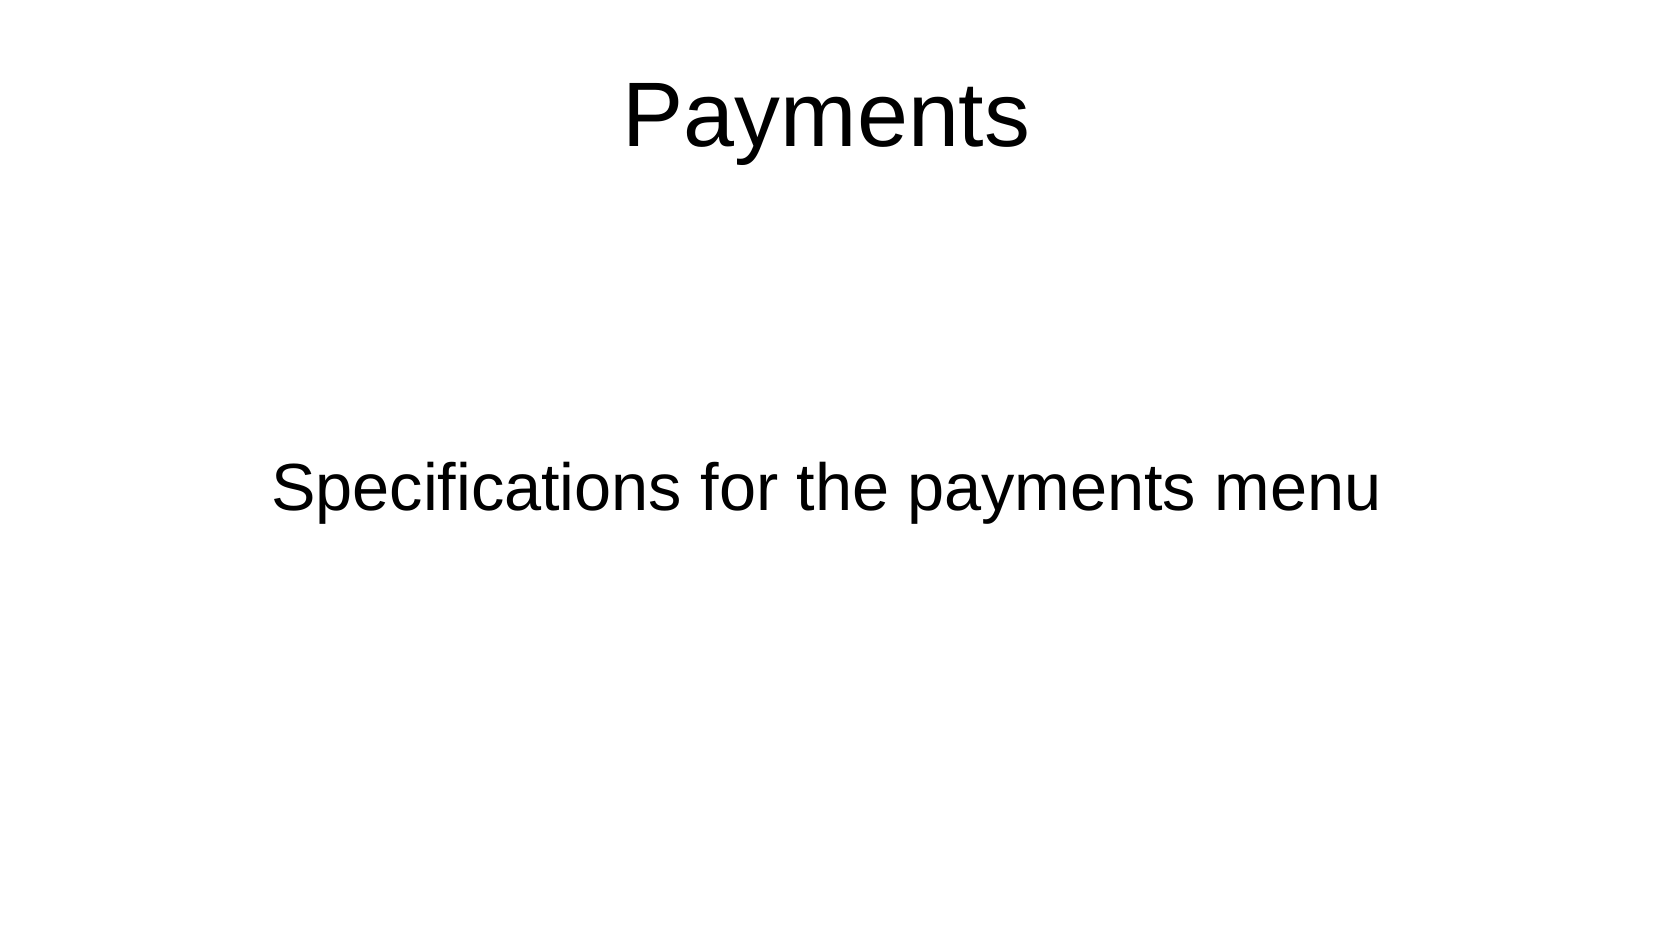

# Payments
Specifications for the payments menu